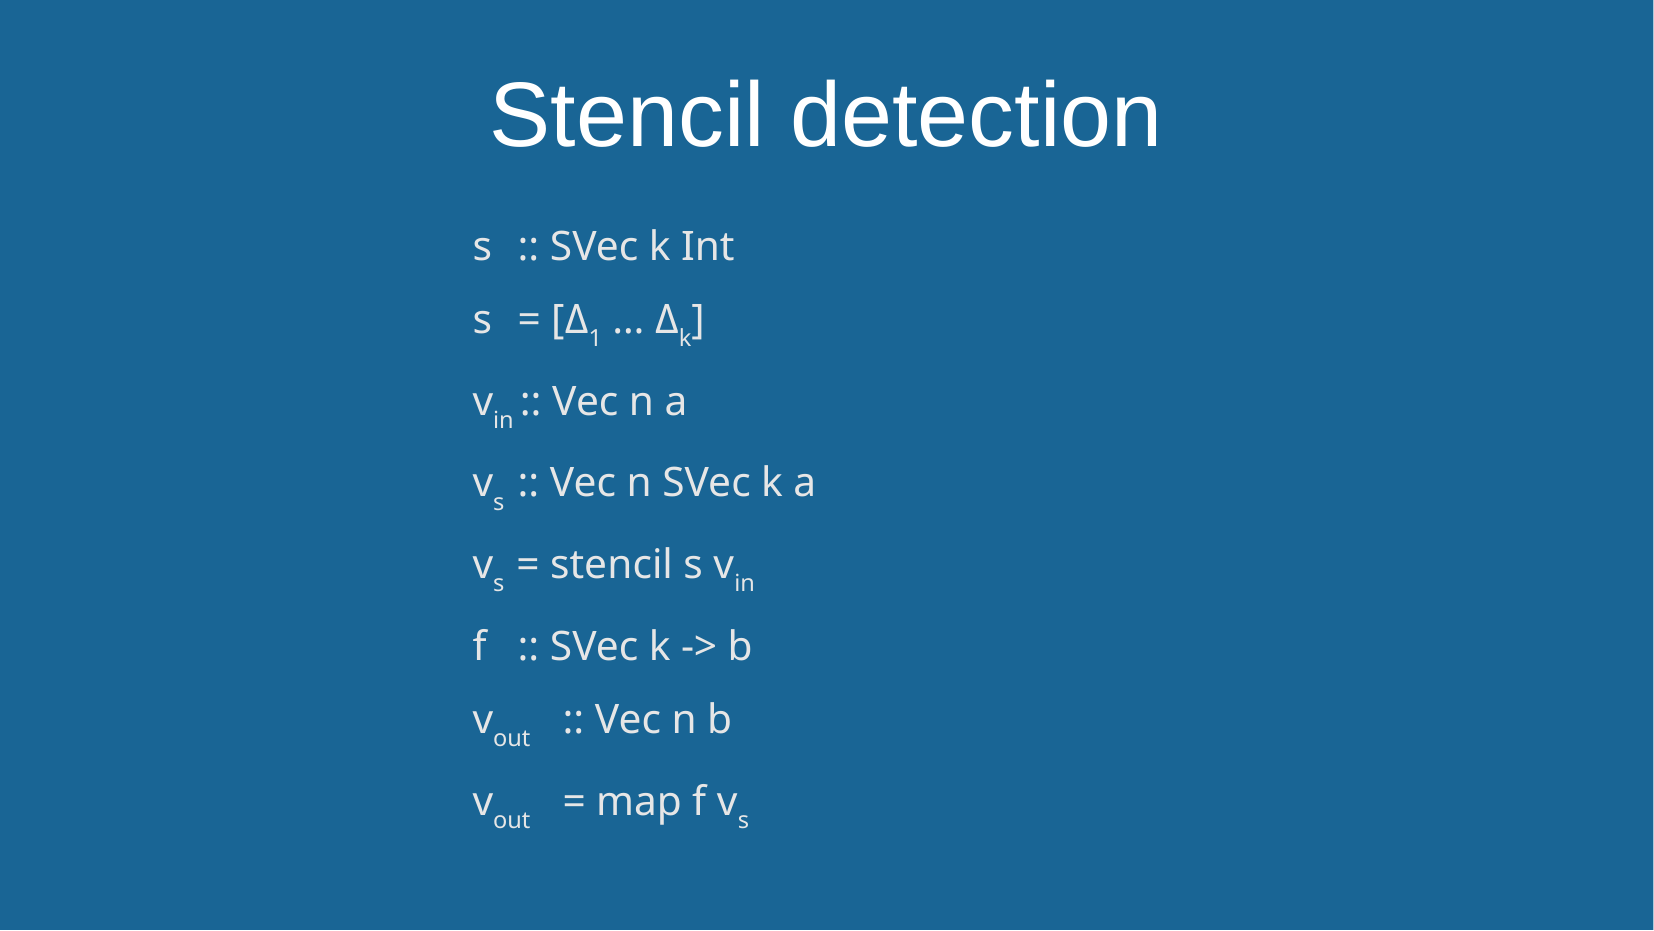

# Stencil detection
s	:: SVec k Int
s	= [Δ1 … Δk]
vin :: Vec n a
vs	:: Vec n SVec k a
vs = stencil s vin
f	:: SVec k -> b
vout	:: Vec n b
vout	= map f vs